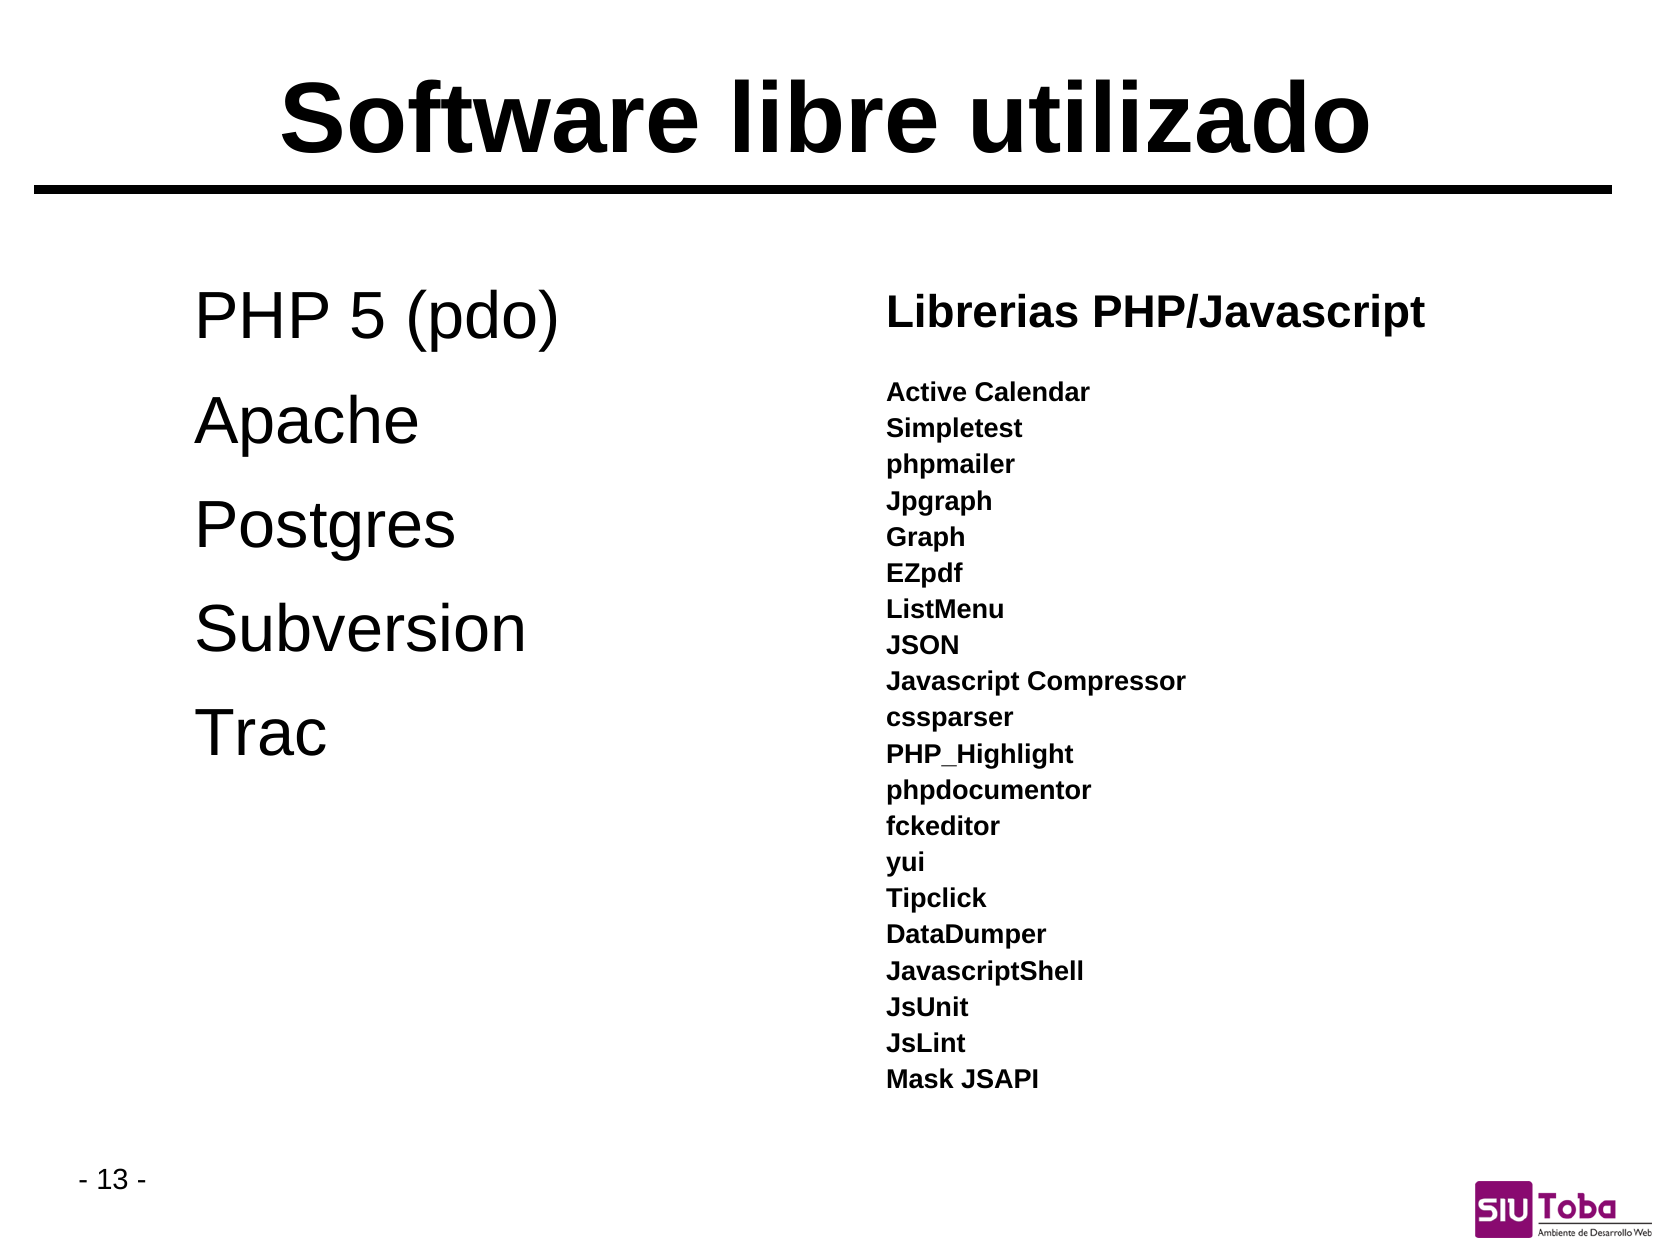

# Software libre utilizado
PHP 5 (pdo)
Apache
Postgres
Subversion
Trac
Librerias PHP/Javascript
Active Calendar
Simpletest
phpmailer
Jpgraph
Graph
EZpdf
ListMenu
JSON
Javascript Compressor
cssparser
PHP_Highlight
phpdocumentor
fckeditor
yui
Tipclick
DataDumper
JavascriptShell
JsUnit
JsLint
Mask JSAPI
13